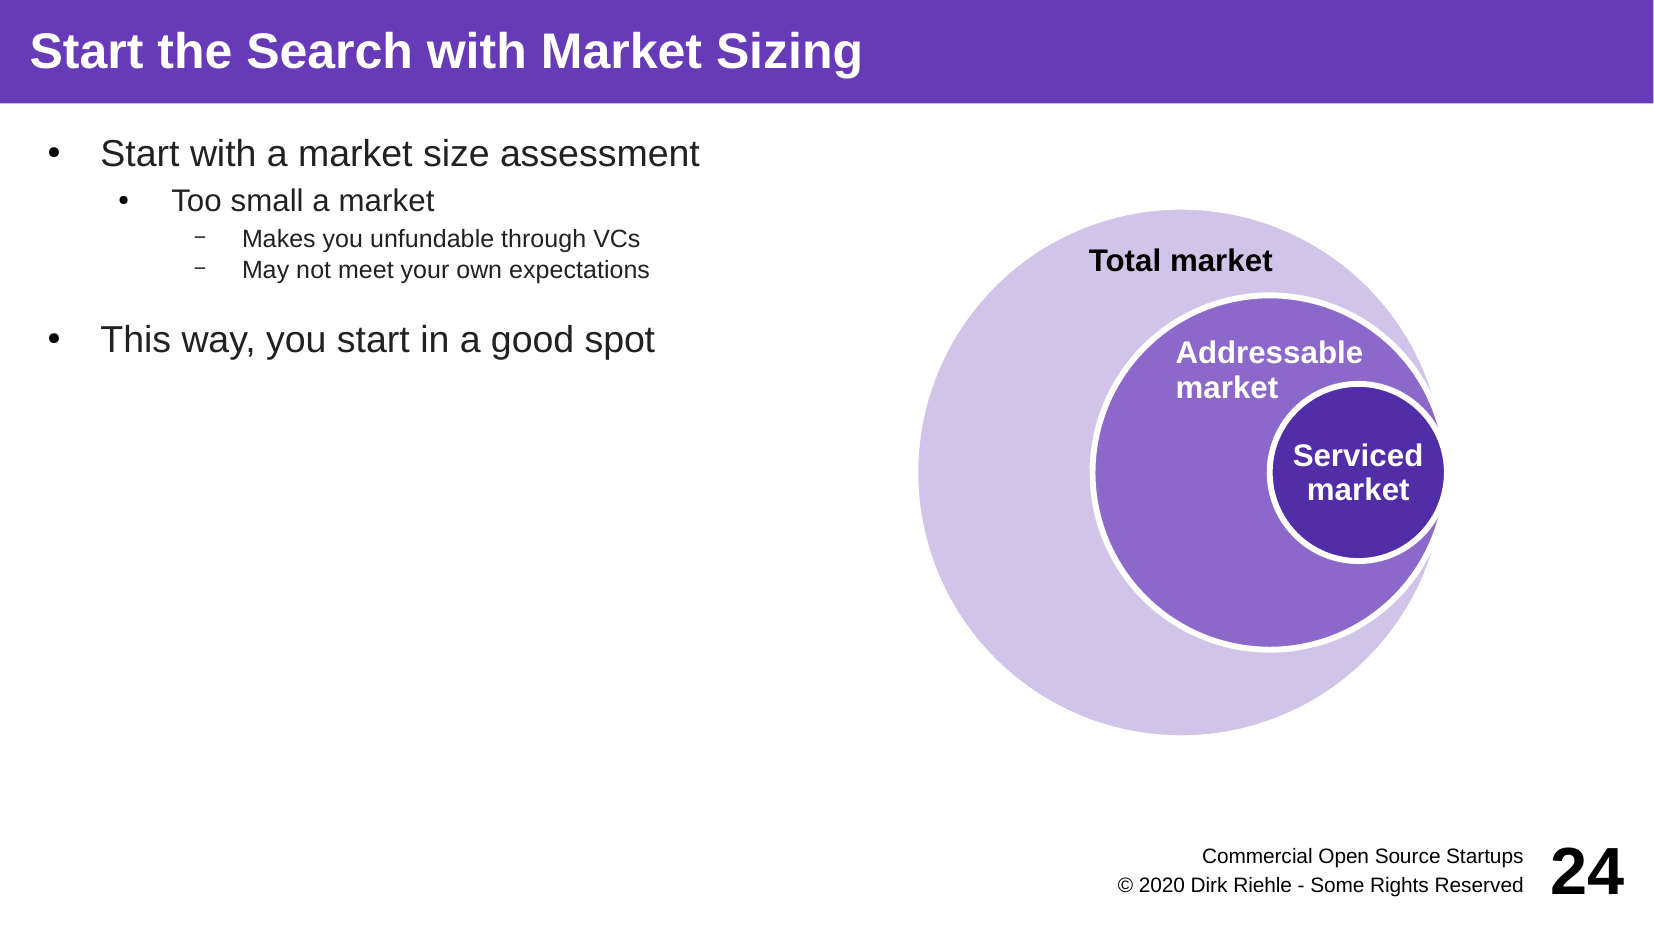

# Start the Search with Market Sizing
Start with a market size assessment
Too small a market
Makes you unfundable through VCs
May not meet your own expectations
This way, you start in a good spot
Total market
Addressable
market
Serviced
market
Commercial Open Source Startups
24
© 2020 Dirk Riehle - Some Rights Reserved